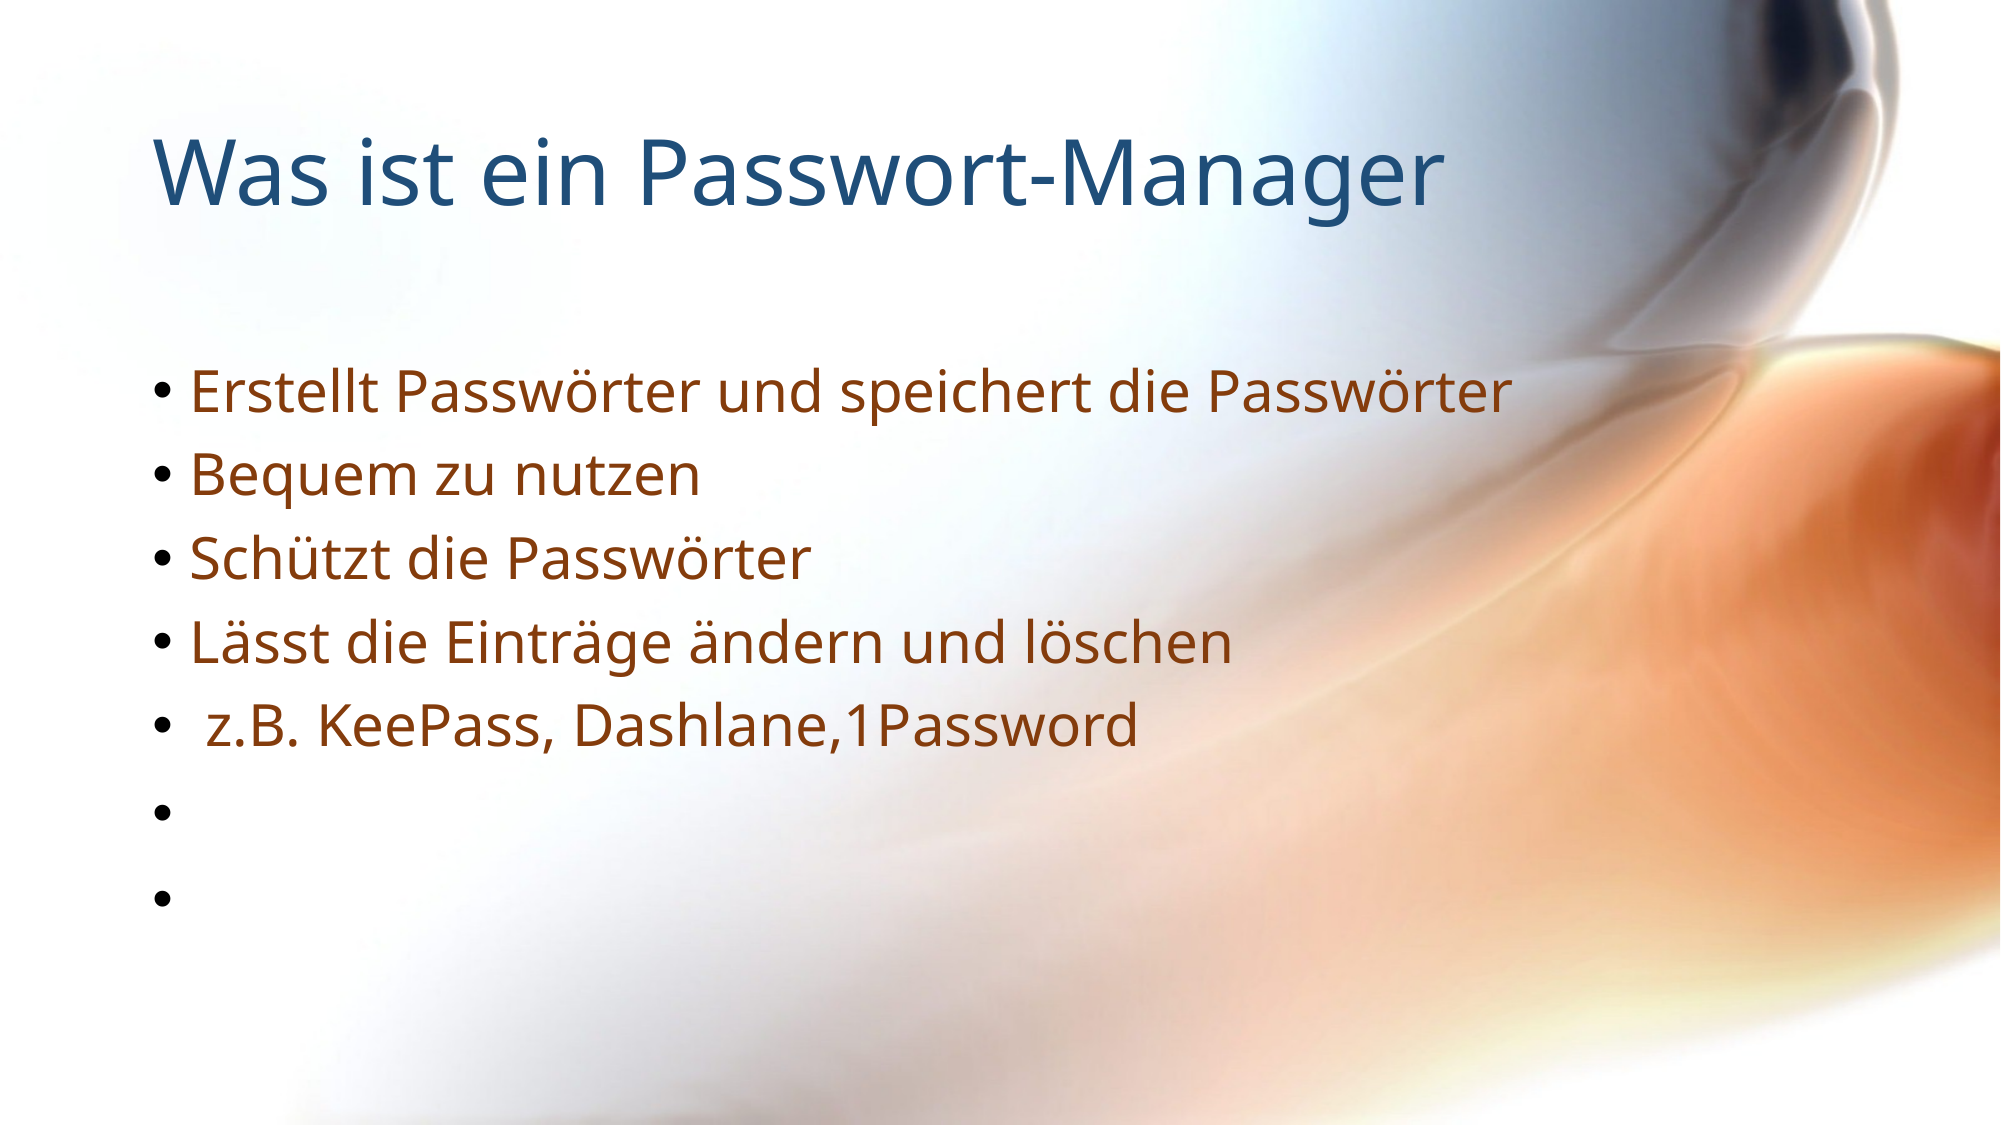

# Was ist ein Passwort-Manager
Erstellt Passwörter und speichert die Passwörter
Bequem zu nutzen
Schützt die Passwörter
Lässt die Einträge ändern und löschen
 z.B. KeePass, Dashlane,1Password